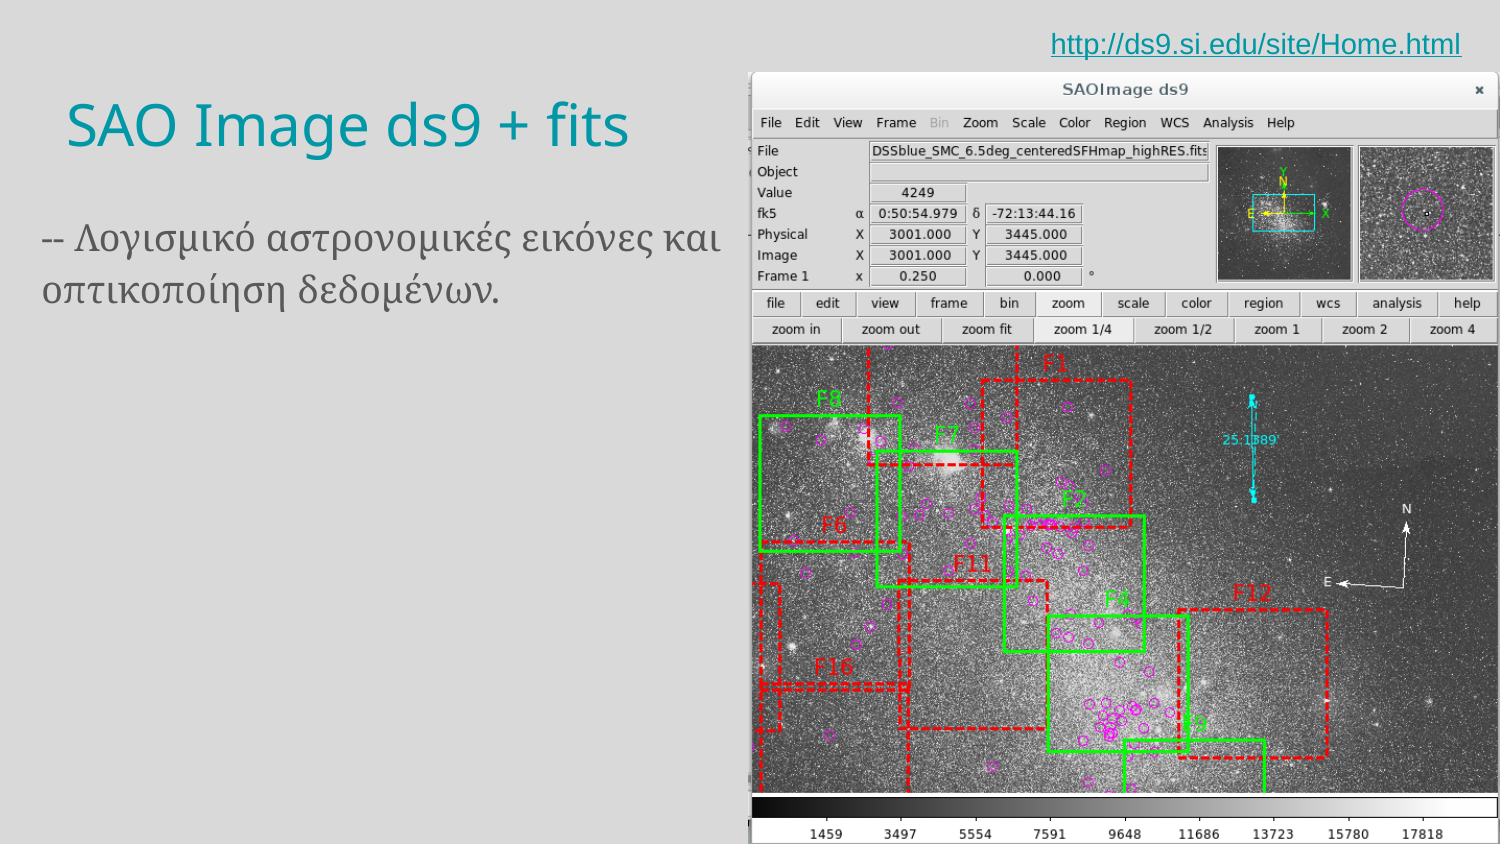

http://ds9.si.edu/site/Home.html
SAO Image ds9 + fits
# -- Λογισμικό αστρονομικές εικόνες και οπτικοποίηση δεδομένων.